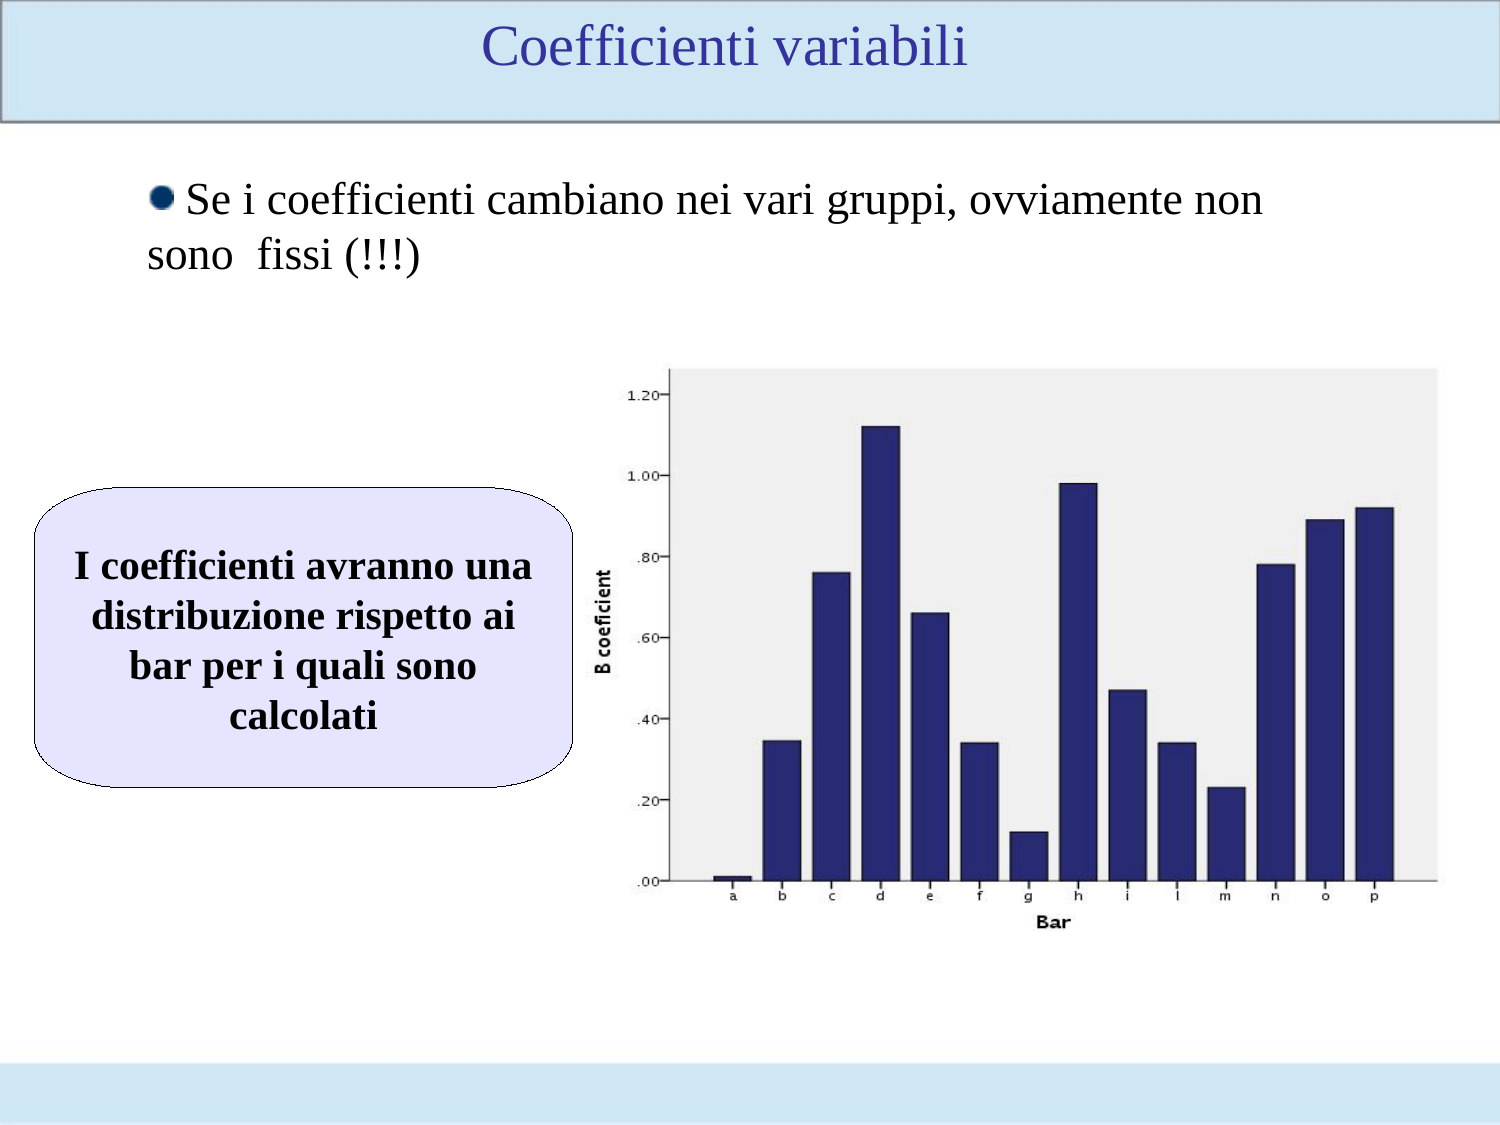

# Coefficienti variabili
 Se i coefficienti cambiano nei vari gruppi, ovviamente non sono fissi (!!!)
I coefficienti avranno una distribuzione rispetto ai bar per i quali sono calcolati
20